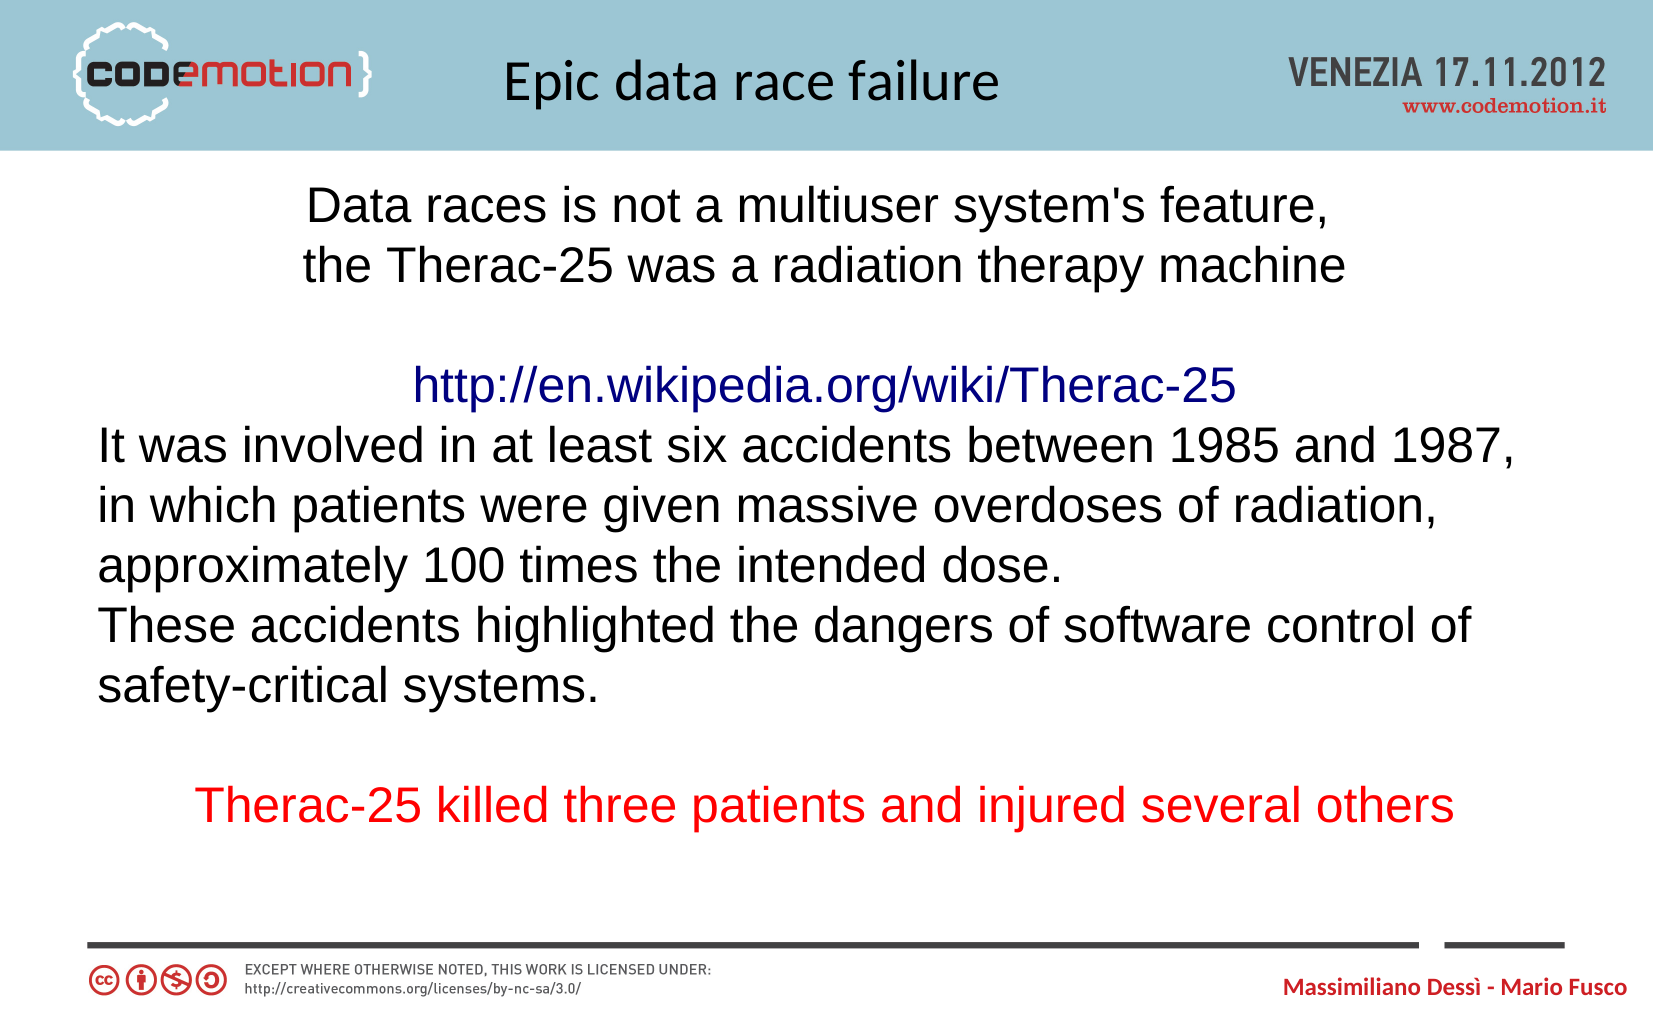

Epic data race failure
Data races is not a multiuser system's feature,
the Therac-25 was a radiation therapy machine
http://en.wikipedia.org/wiki/Therac-25
It was involved in at least six accidents between 1985 and 1987, in which patients were given massive overdoses of radiation, approximately 100 times the intended dose.
These accidents highlighted the dangers of software control of safety-critical systems.
Therac-25 killed three patients and injured several others